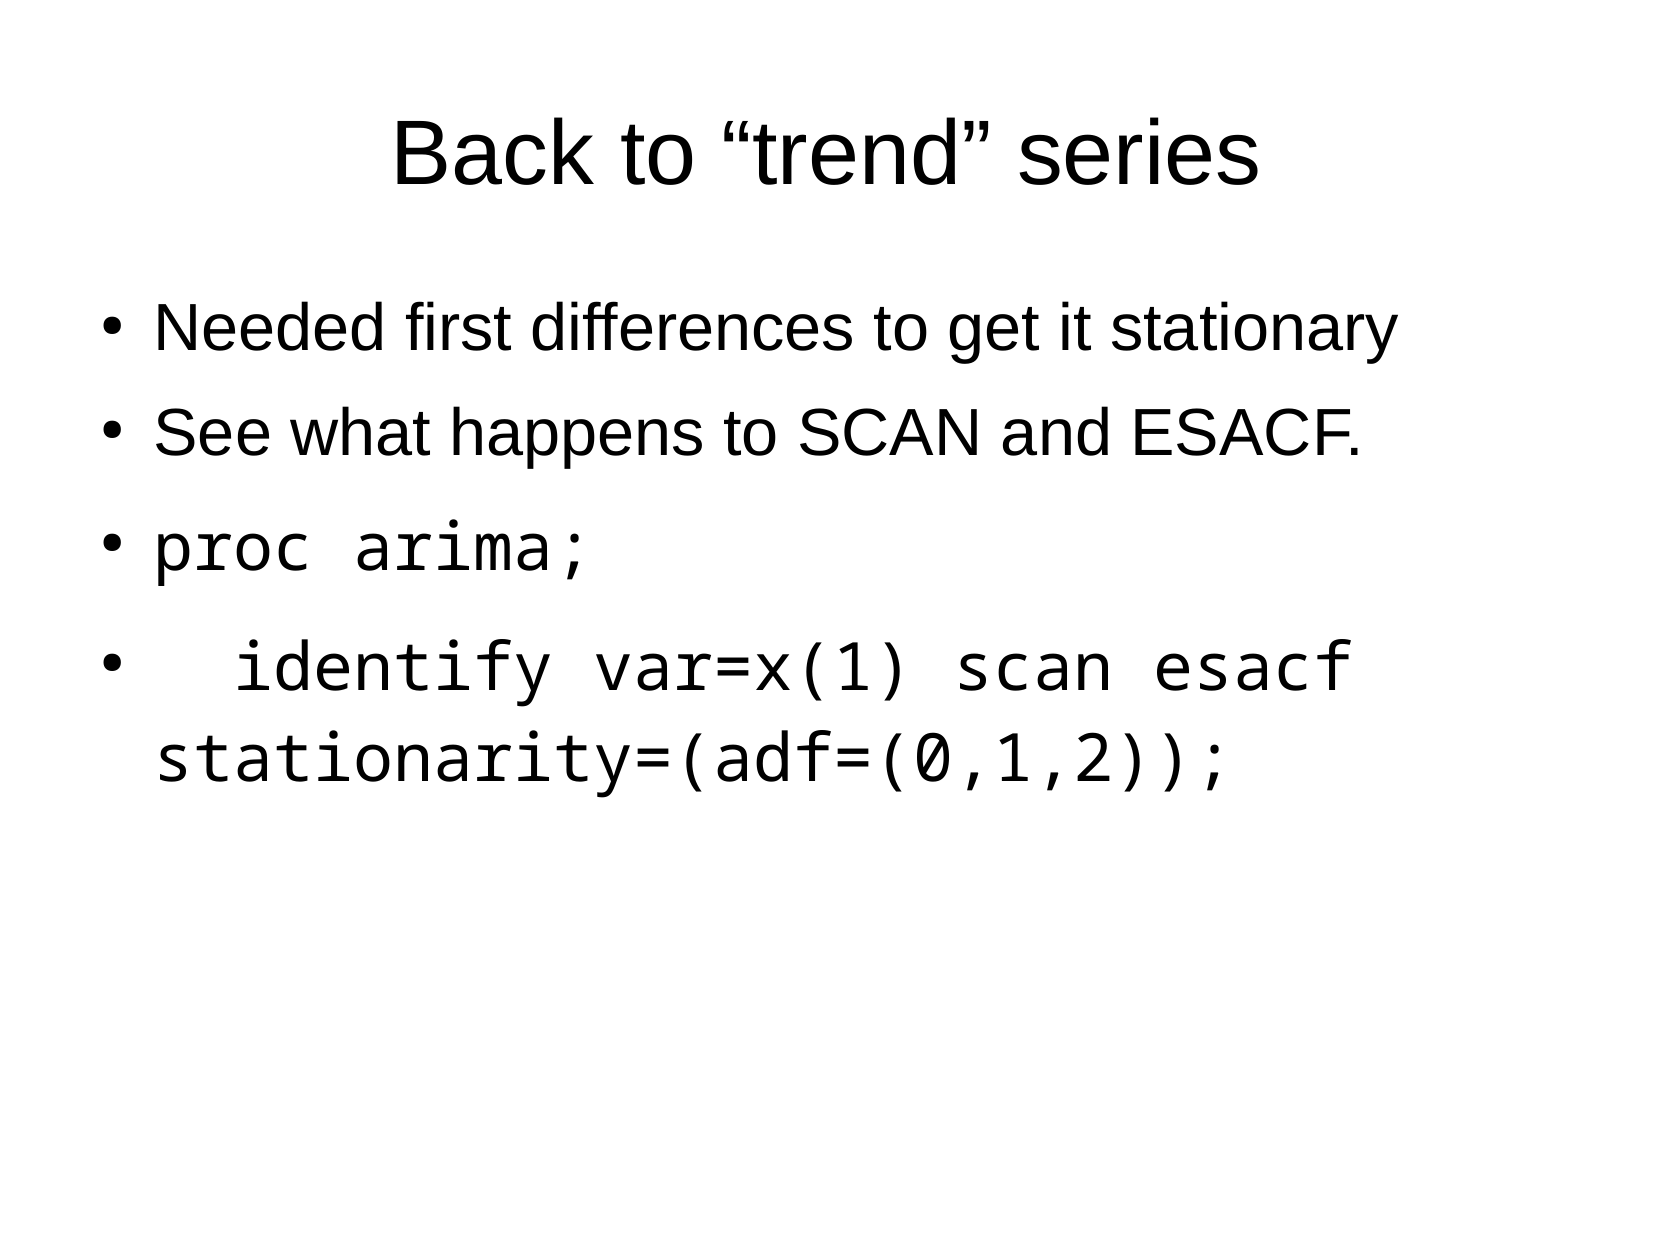

# Back to “trend” series
Needed first differences to get it stationary
See what happens to SCAN and ESACF.
proc arima;
 identify var=x(1) scan esacf stationarity=(adf=(0,1,2));